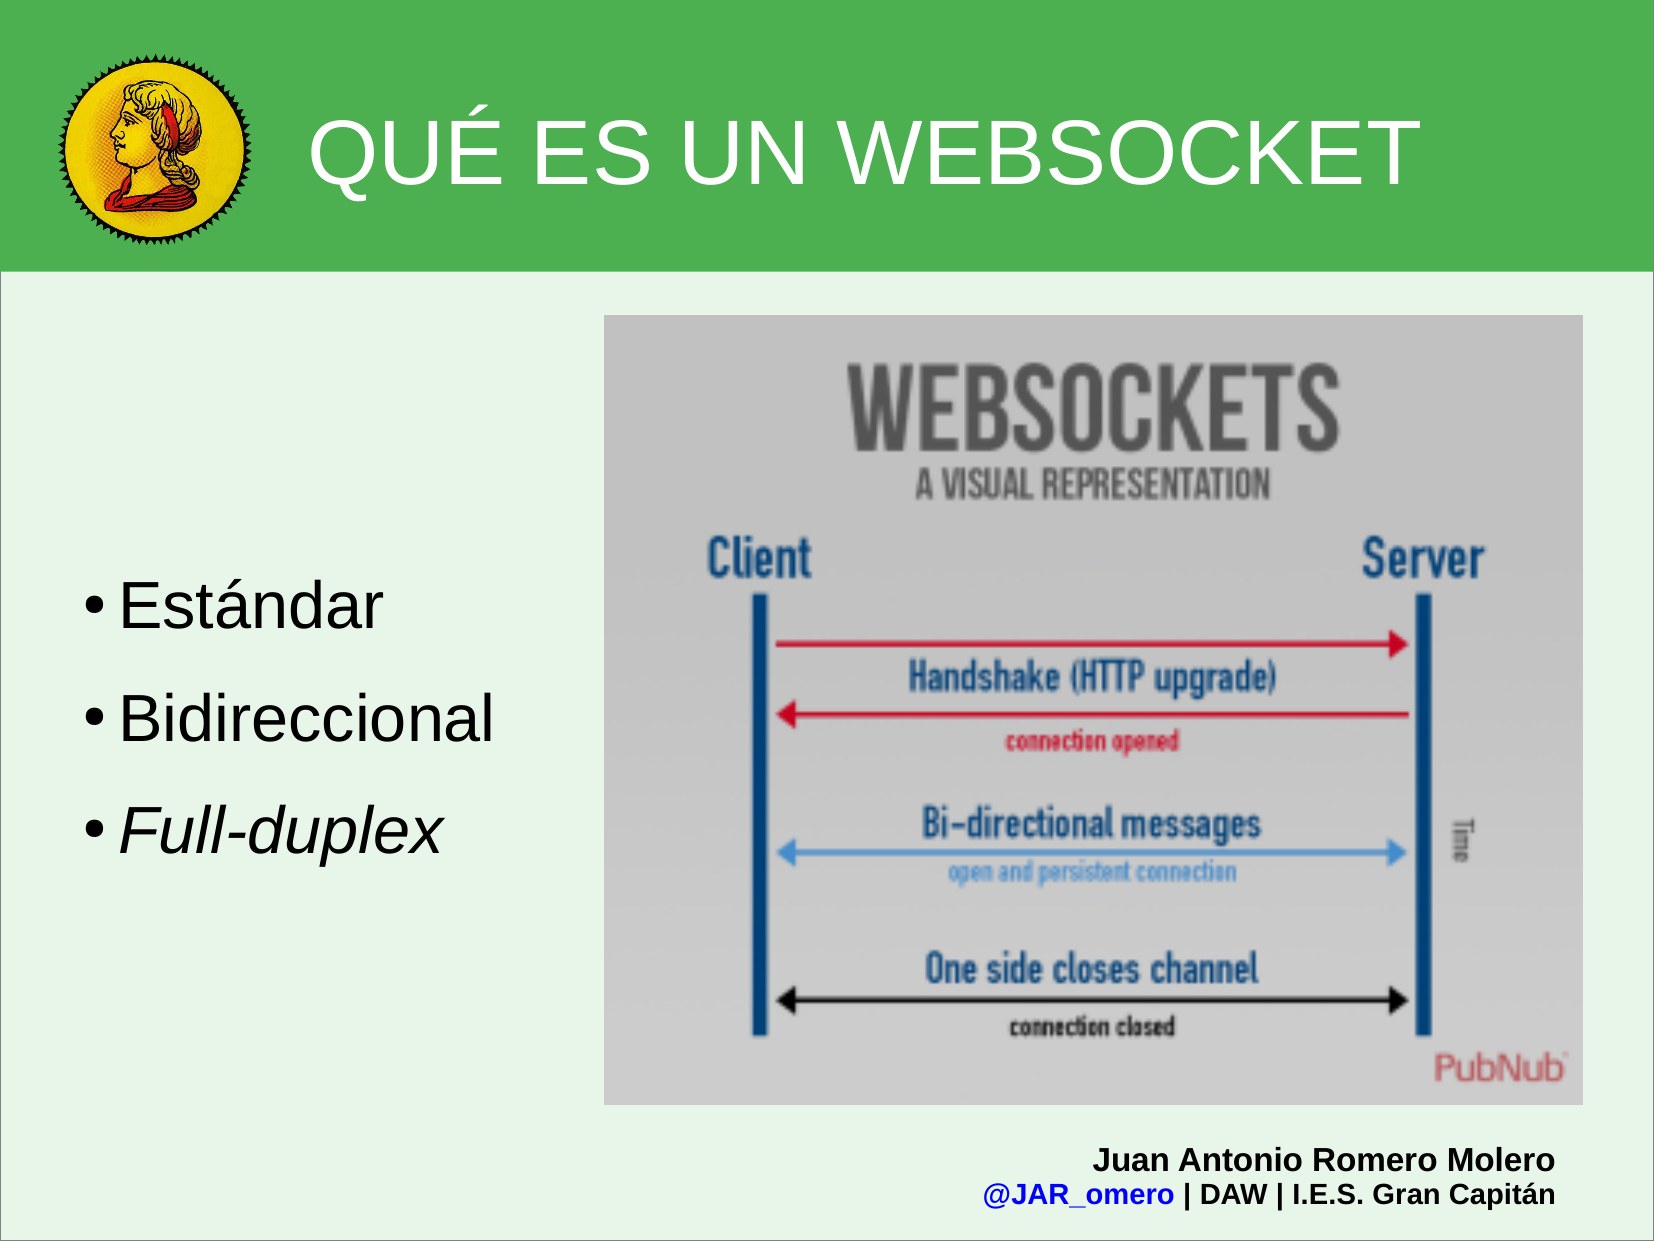

# QUÉ ES UN WEBSOCKET
Estándar
Bidireccional
Full-duplex
Juan Antonio Romero Molero
@JAR_omero | DAW | I.E.S. Gran Capitán